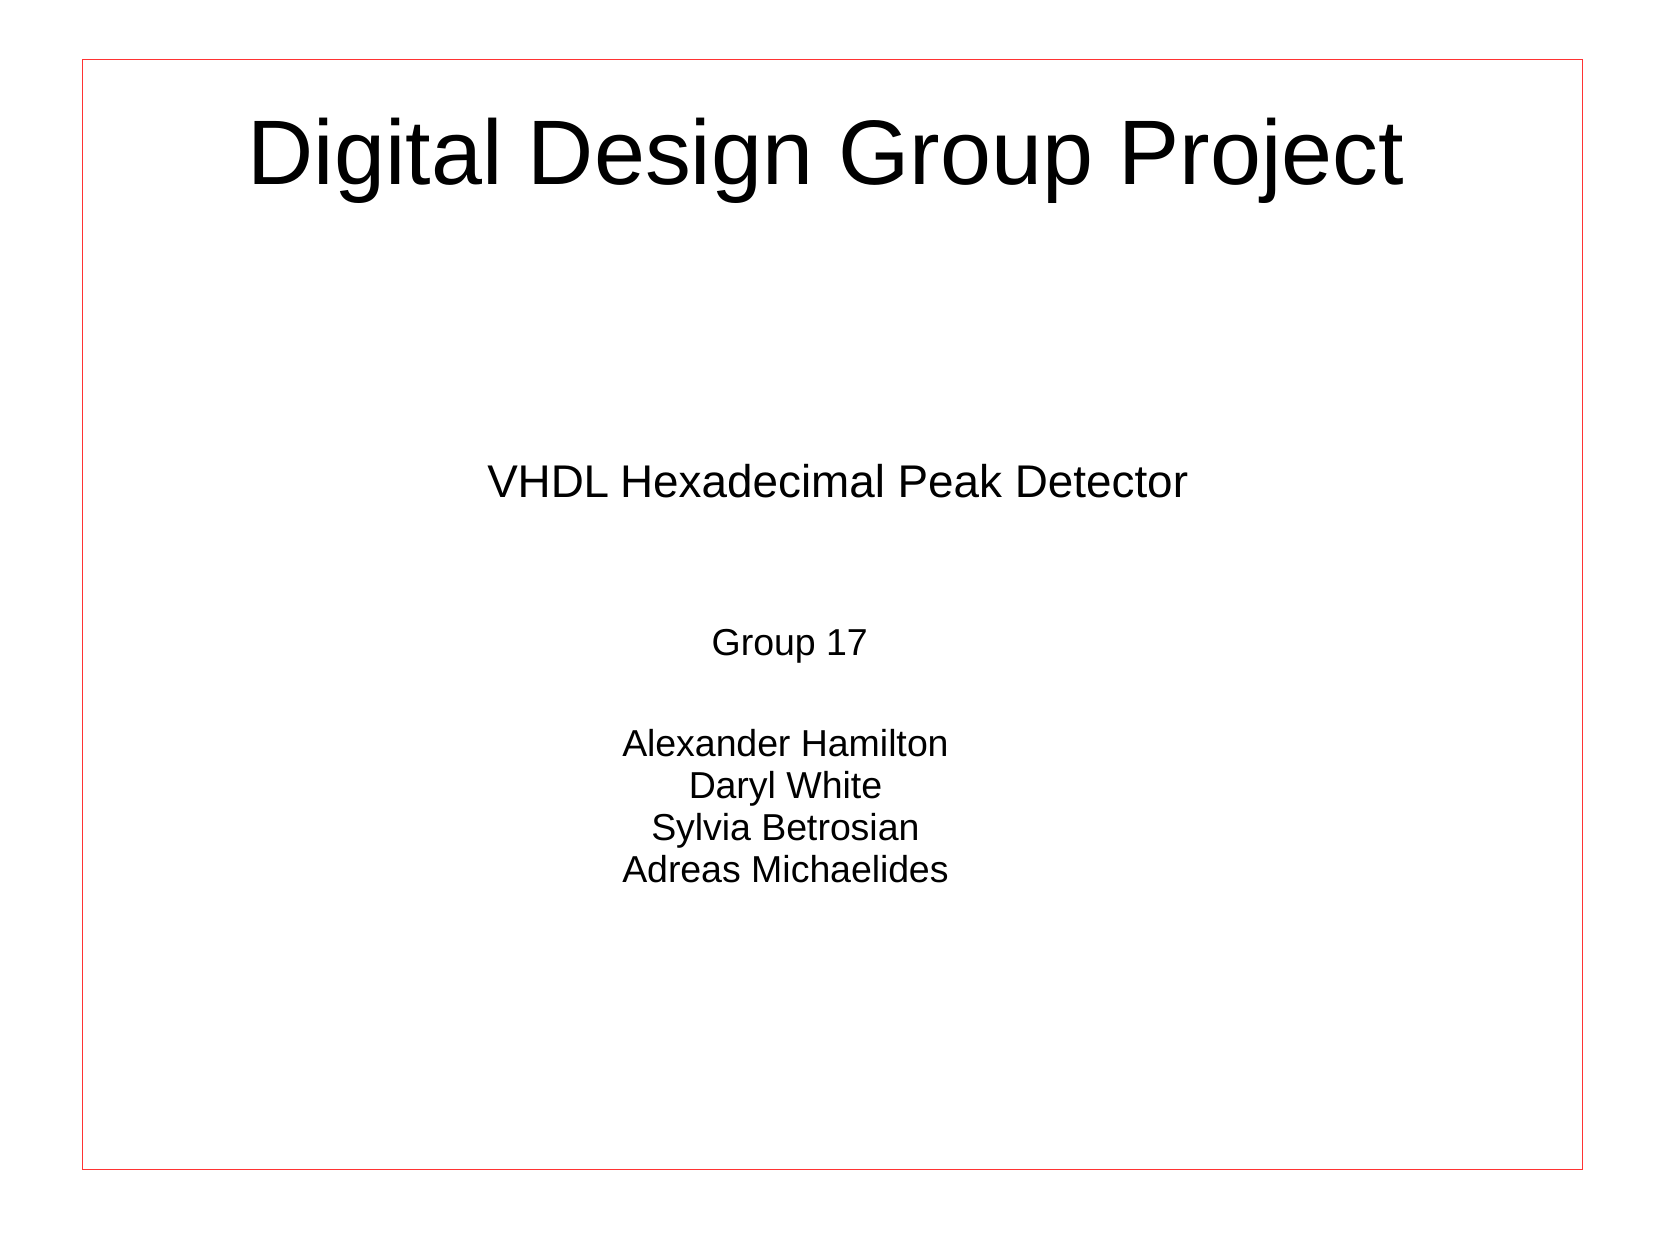

# Digital Design Group Project
VHDL Hexadecimal Peak Detector
Group 17
Alexander Hamilton
Daryl White
Sylvia Betrosian
Adreas Michaelides